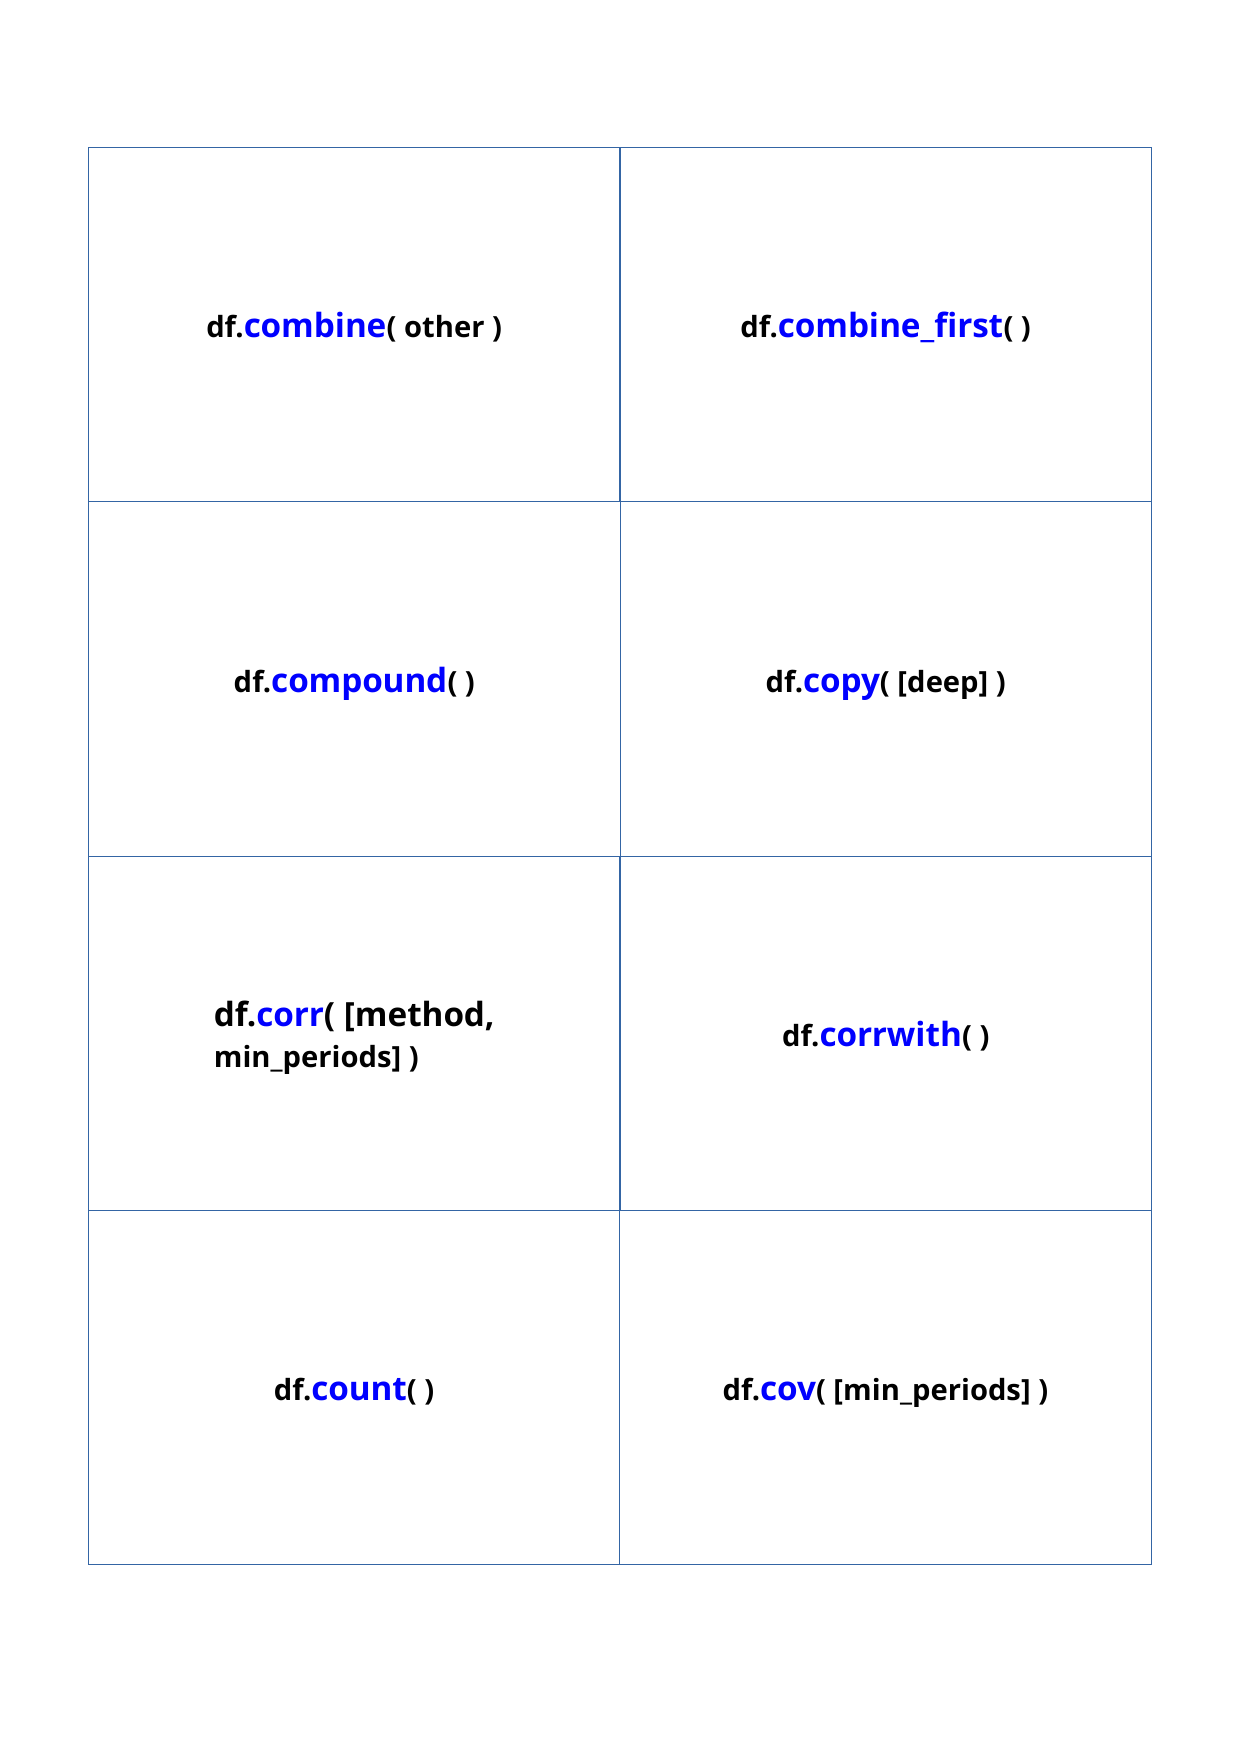

df.combine( other )
df.combine_first( )
df.compound( )
df.copy( [deep] )
df.corr( [method,
min_periods] )
df.corrwith( )
df.count( )
df.cov( [min_periods] )